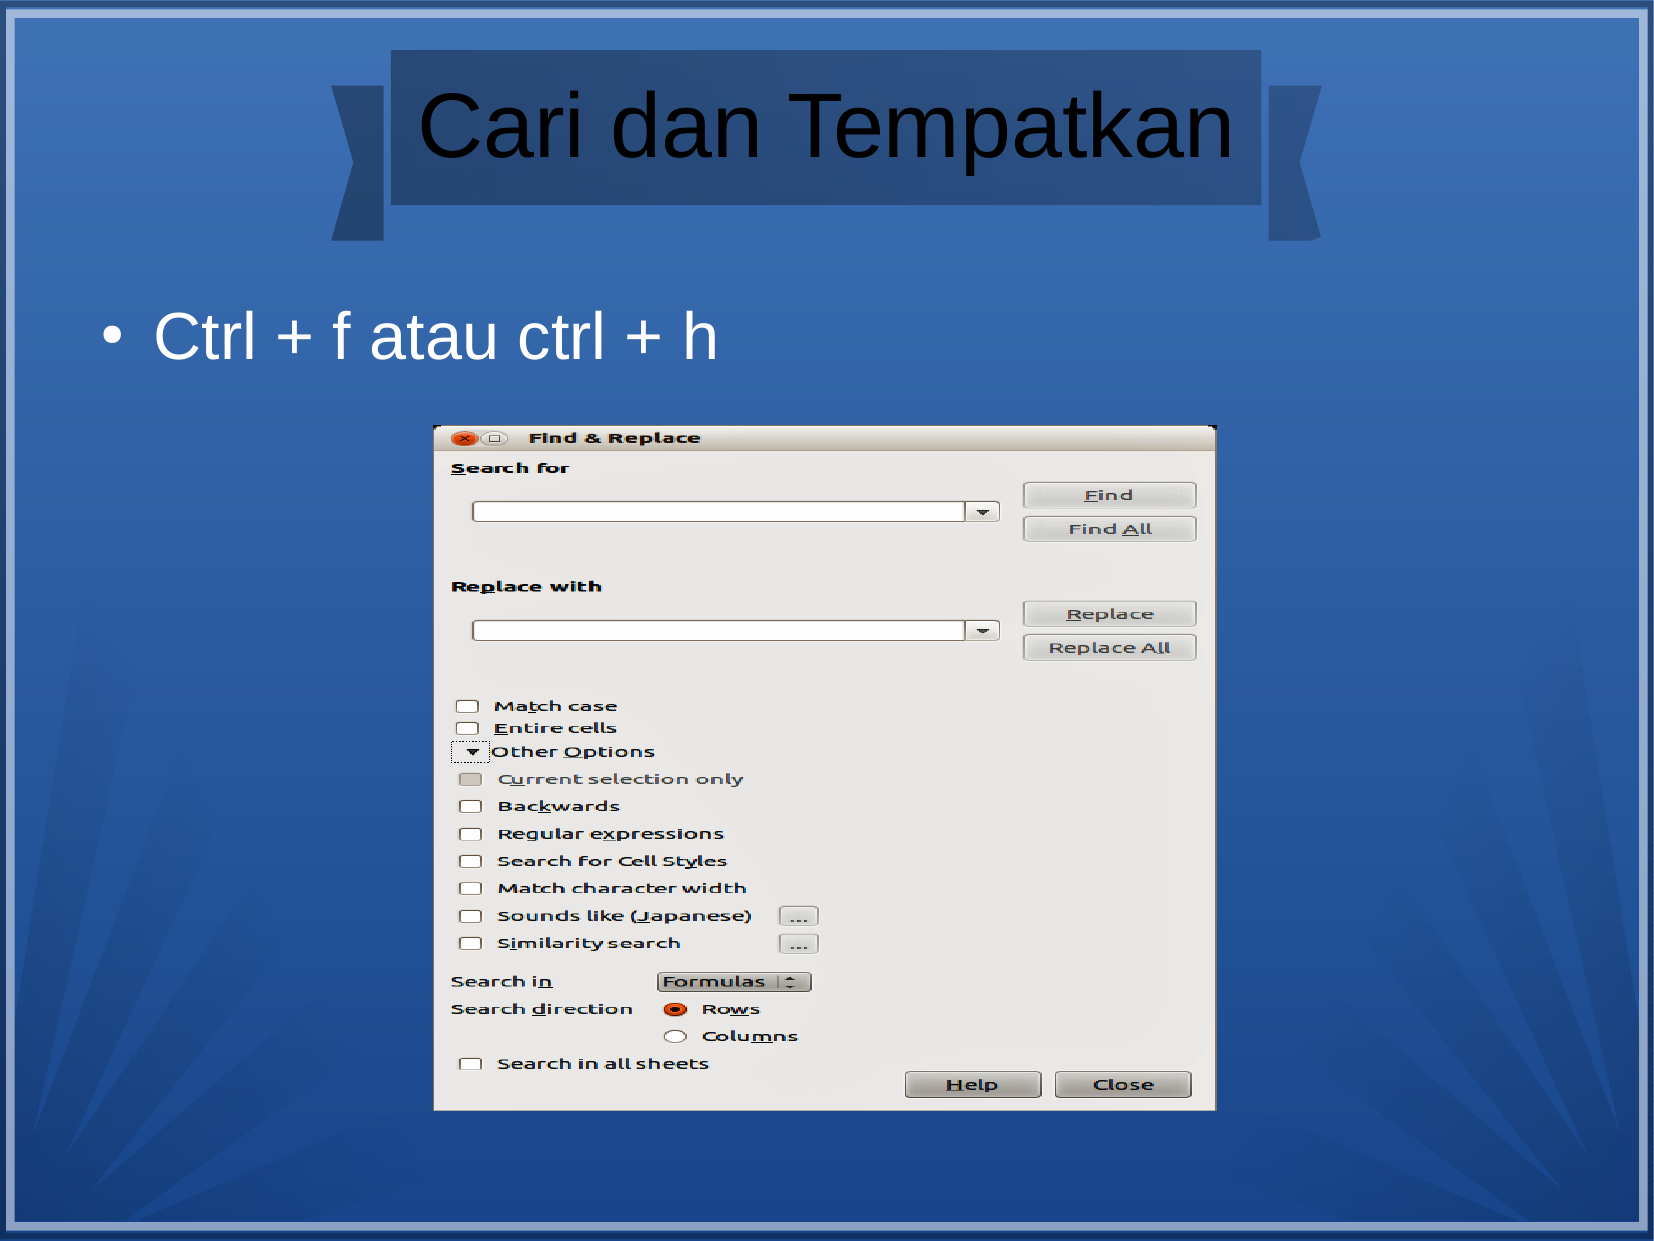

# Cari dan Tempatkan
Ctrl + f atau ctrl + h